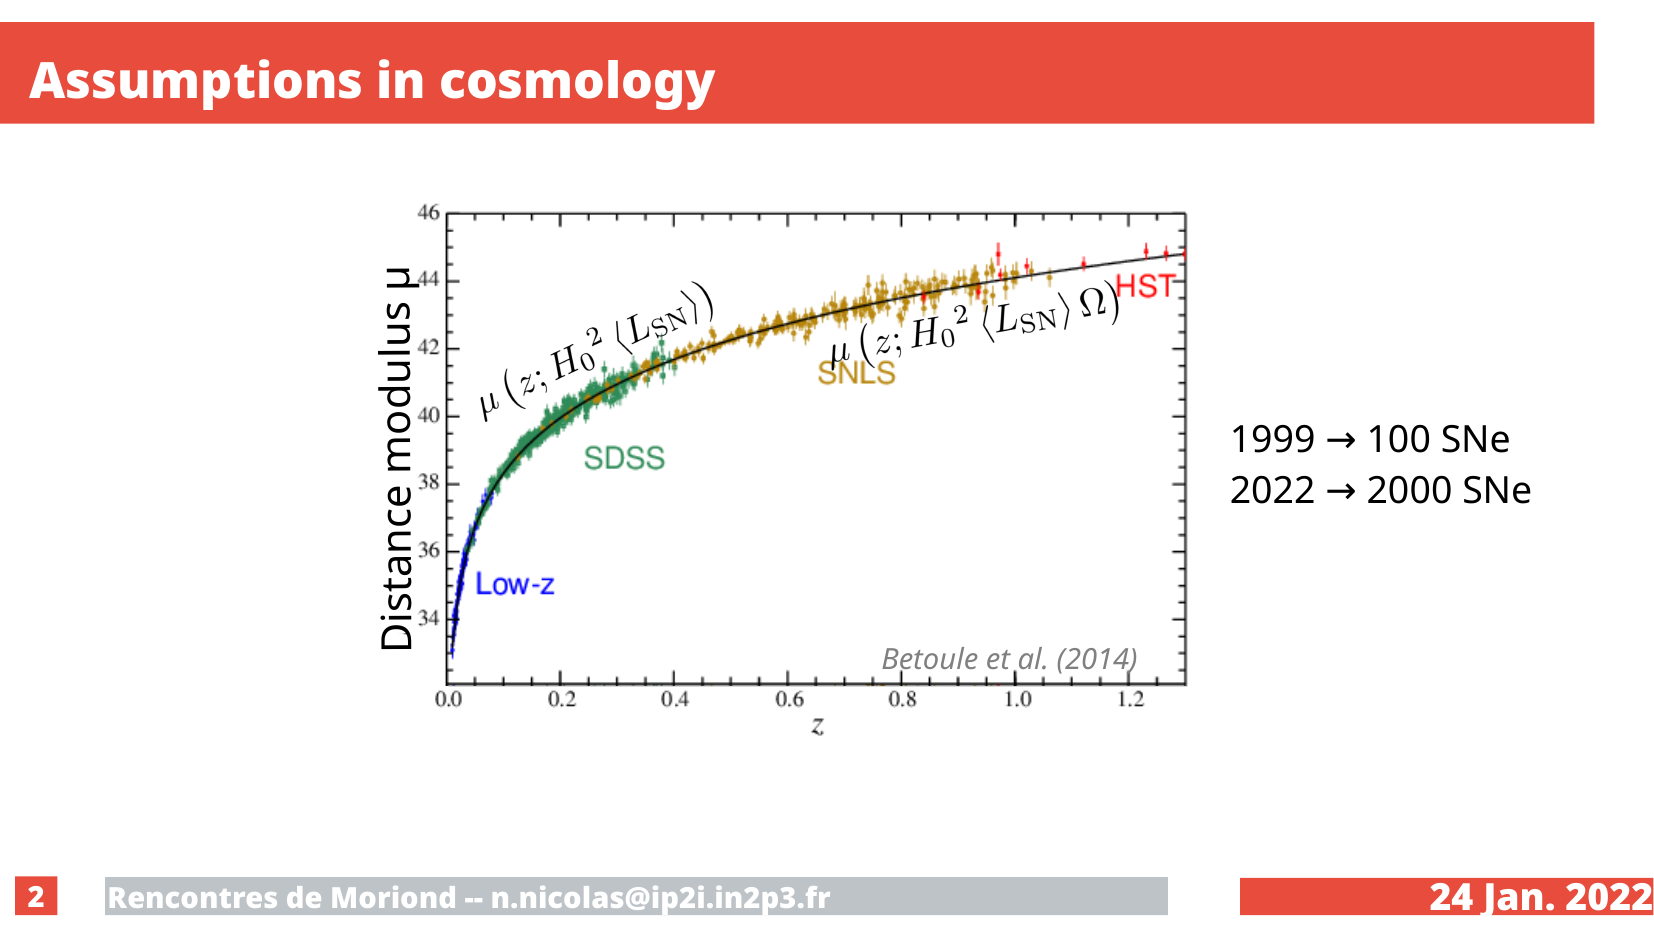

# Assumptions in cosmology
Betoule et al. (2014)
Distance modulus µ
1999 → 100 SNe
2022 → 2000 SNe
2
Rencontres de Moriond -- n.nicolas@ip2i.in2p3.fr
24 Jan. 2022